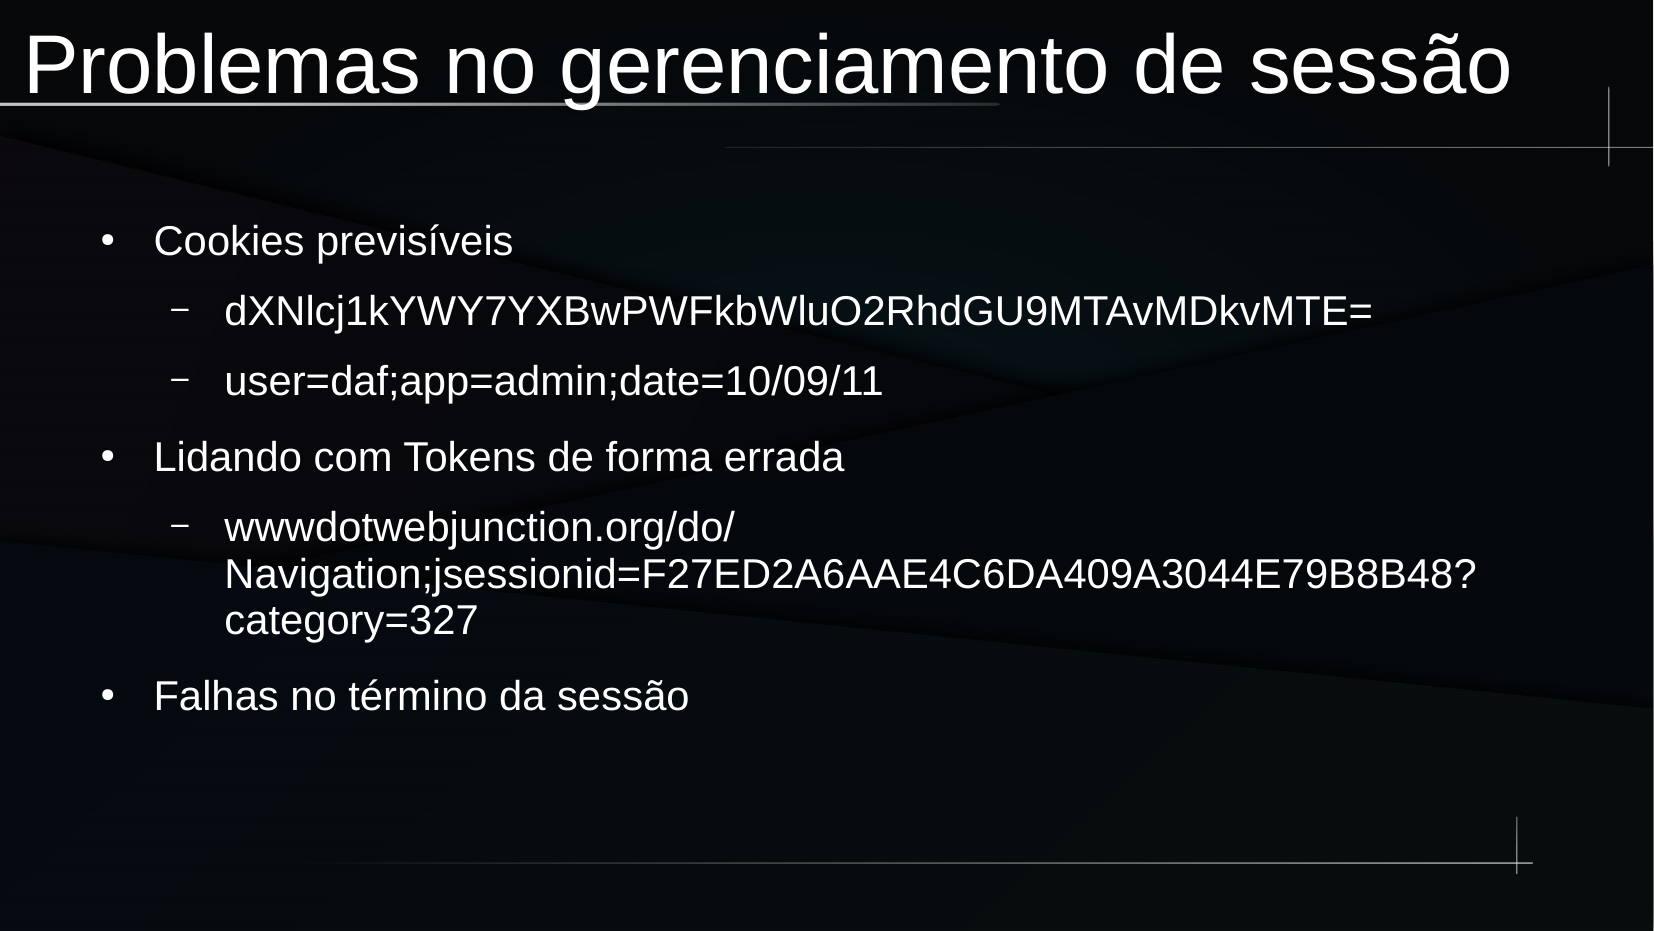

# Problemas no gerenciamento de sessão
Cookies previsíveis
dXNlcj1kYWY7YXBwPWFkbWluO2RhdGU9MTAvMDkvMTE=
user=daf;app=admin;date=10/09/11
Lidando com Tokens de forma errada
wwwdotwebjunction.org/do/Navigation;jsessionid=F27ED2A6AAE4C6DA409A3044E79B8B48?category=327
Falhas no término da sessão